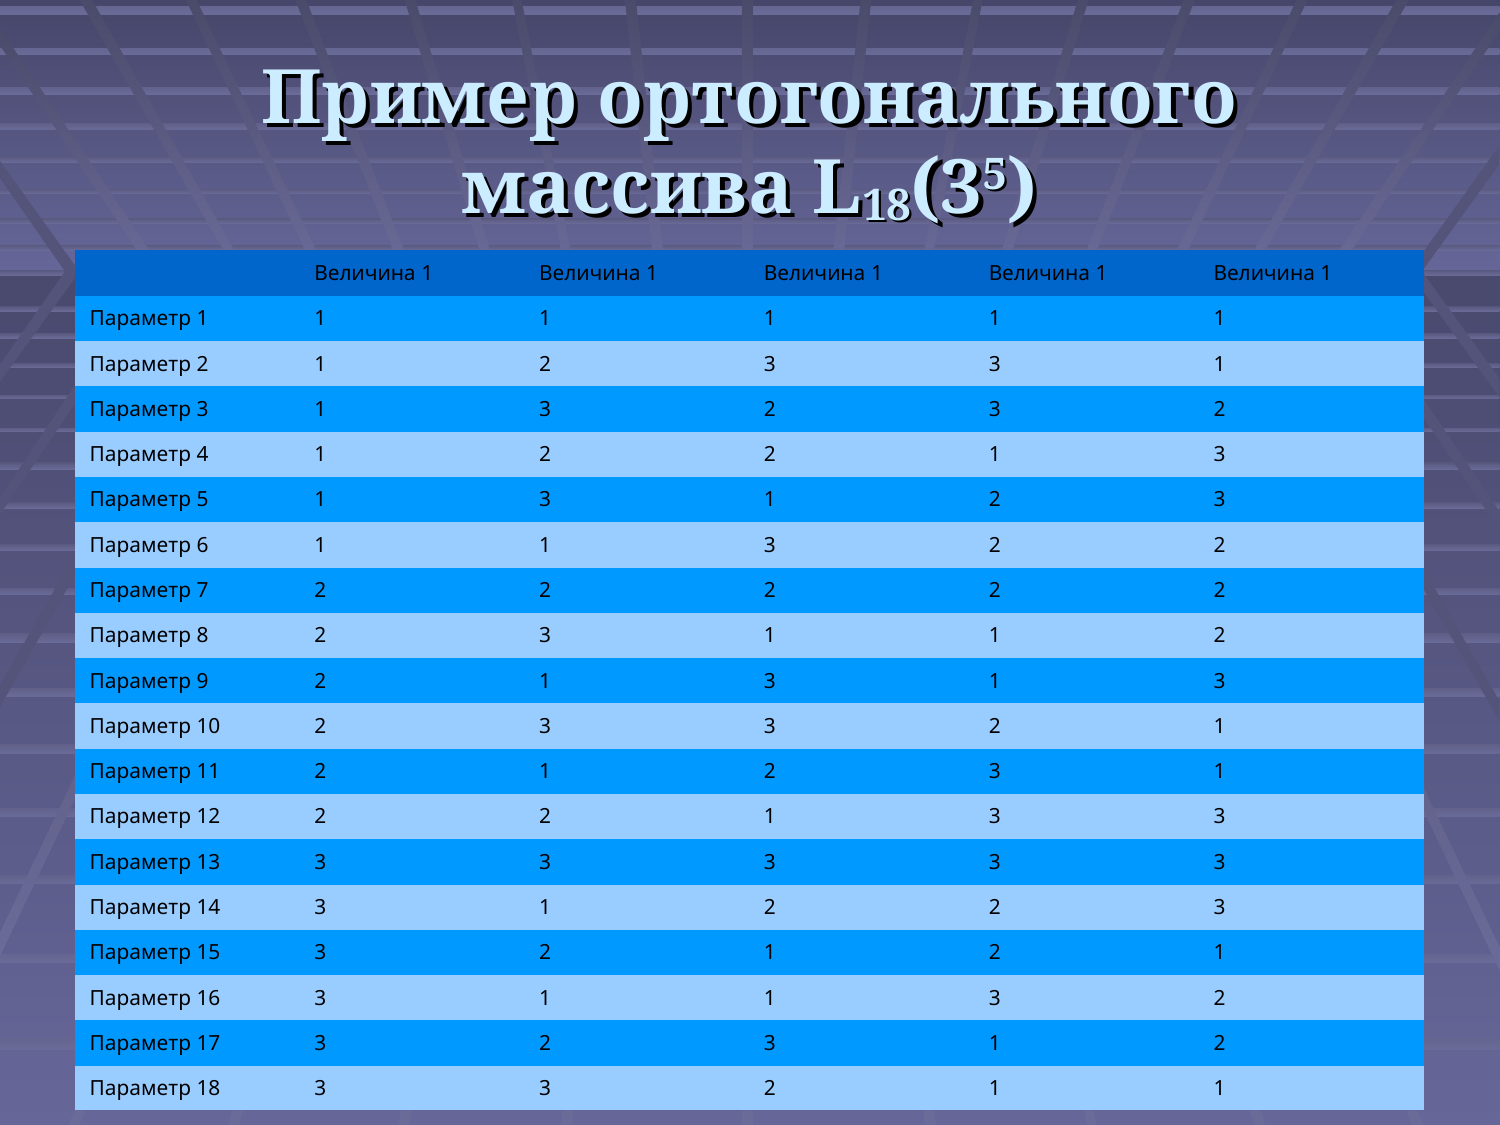

# Пример ортогонального массива L18(35)
| | Величина 1 | Величина 1 | Величина 1 | Величина 1 | Величина 1 |
| --- | --- | --- | --- | --- | --- |
| Параметр 1 | 1 | 1 | 1 | 1 | 1 |
| Параметр 2 | 1 | 2 | 3 | 3 | 1 |
| Параметр 3 | 1 | 3 | 2 | 3 | 2 |
| Параметр 4 | 1 | 2 | 2 | 1 | 3 |
| Параметр 5 | 1 | 3 | 1 | 2 | 3 |
| Параметр 6 | 1 | 1 | 3 | 2 | 2 |
| Параметр 7 | 2 | 2 | 2 | 2 | 2 |
| Параметр 8 | 2 | 3 | 1 | 1 | 2 |
| Параметр 9 | 2 | 1 | 3 | 1 | 3 |
| Параметр 10 | 2 | 3 | 3 | 2 | 1 |
| Параметр 11 | 2 | 1 | 2 | 3 | 1 |
| Параметр 12 | 2 | 2 | 1 | 3 | 3 |
| Параметр 13 | 3 | 3 | 3 | 3 | 3 |
| Параметр 14 | 3 | 1 | 2 | 2 | 3 |
| Параметр 15 | 3 | 2 | 1 | 2 | 1 |
| Параметр 16 | 3 | 1 | 1 | 3 | 2 |
| Параметр 17 | 3 | 2 | 3 | 1 | 2 |
| Параметр 18 | 3 | 3 | 2 | 1 | 1 |